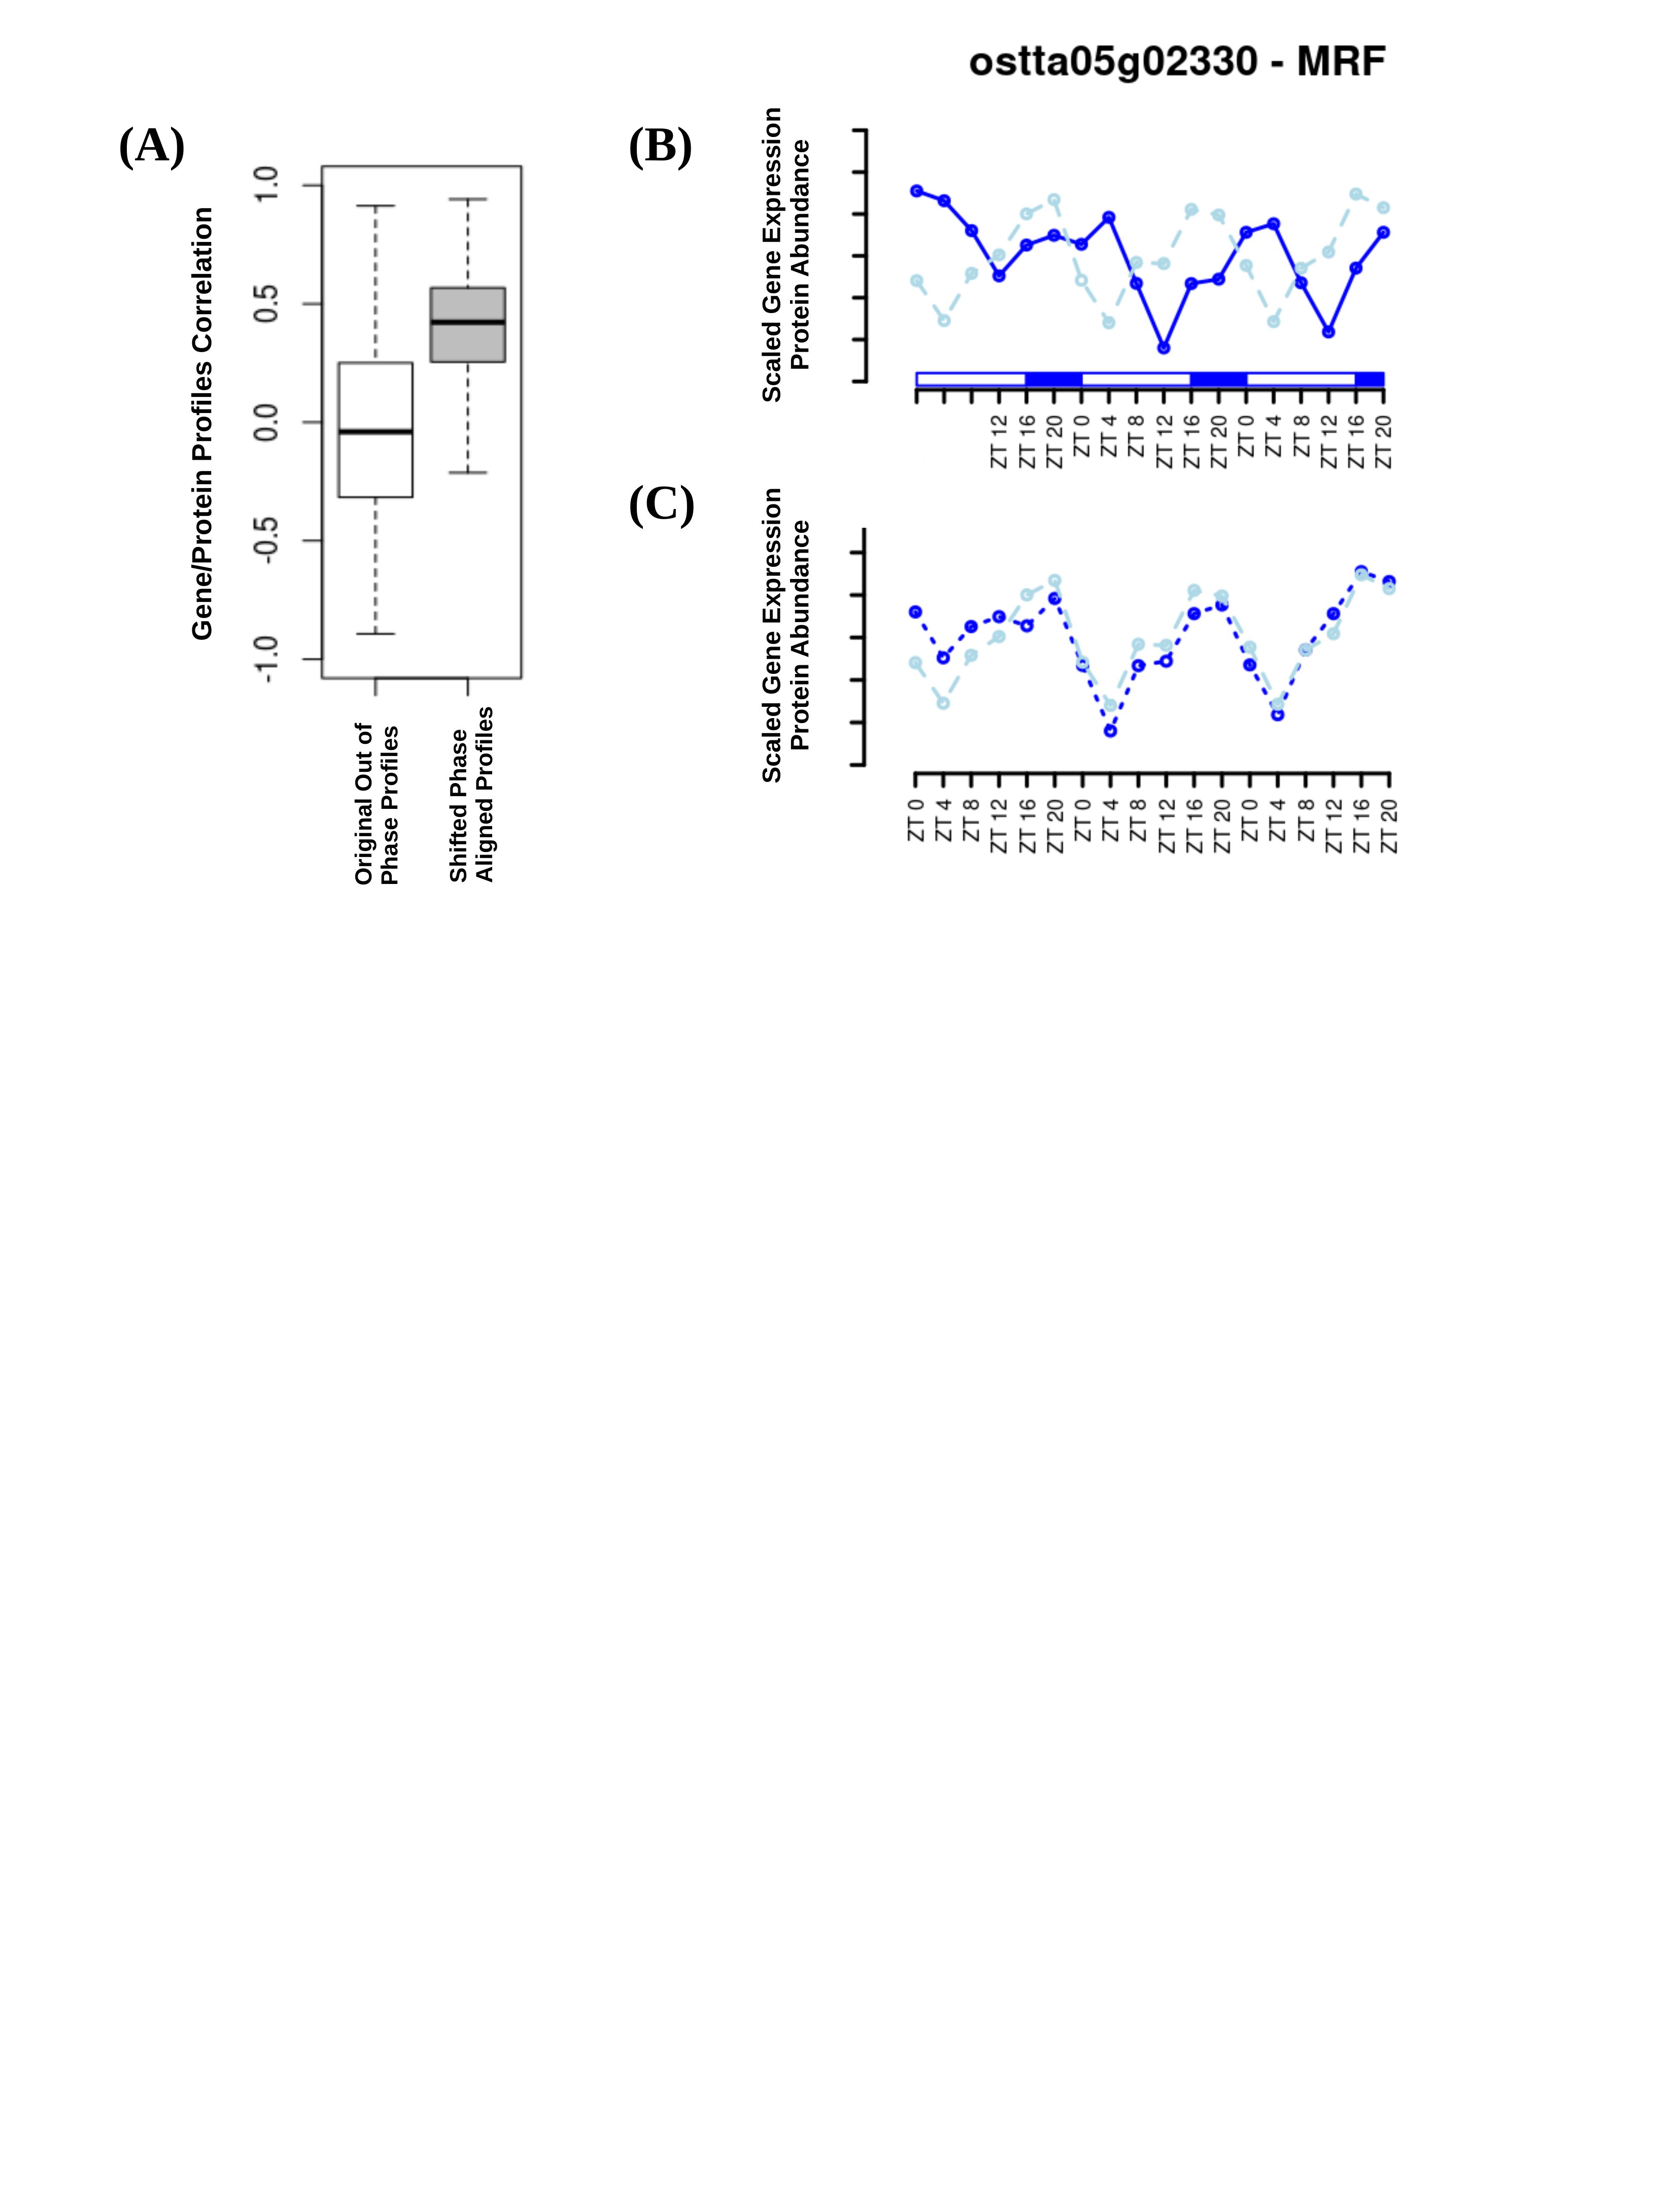

(A)
 (B)
Scaled Gene Expression
Protein Abundance
Gene/Protein Profiles Correlation
 (C)
Scaled Gene Expression
Protein Abundance
Shifted Phase Aligned Profiles
Original Out of
Phase Profiles